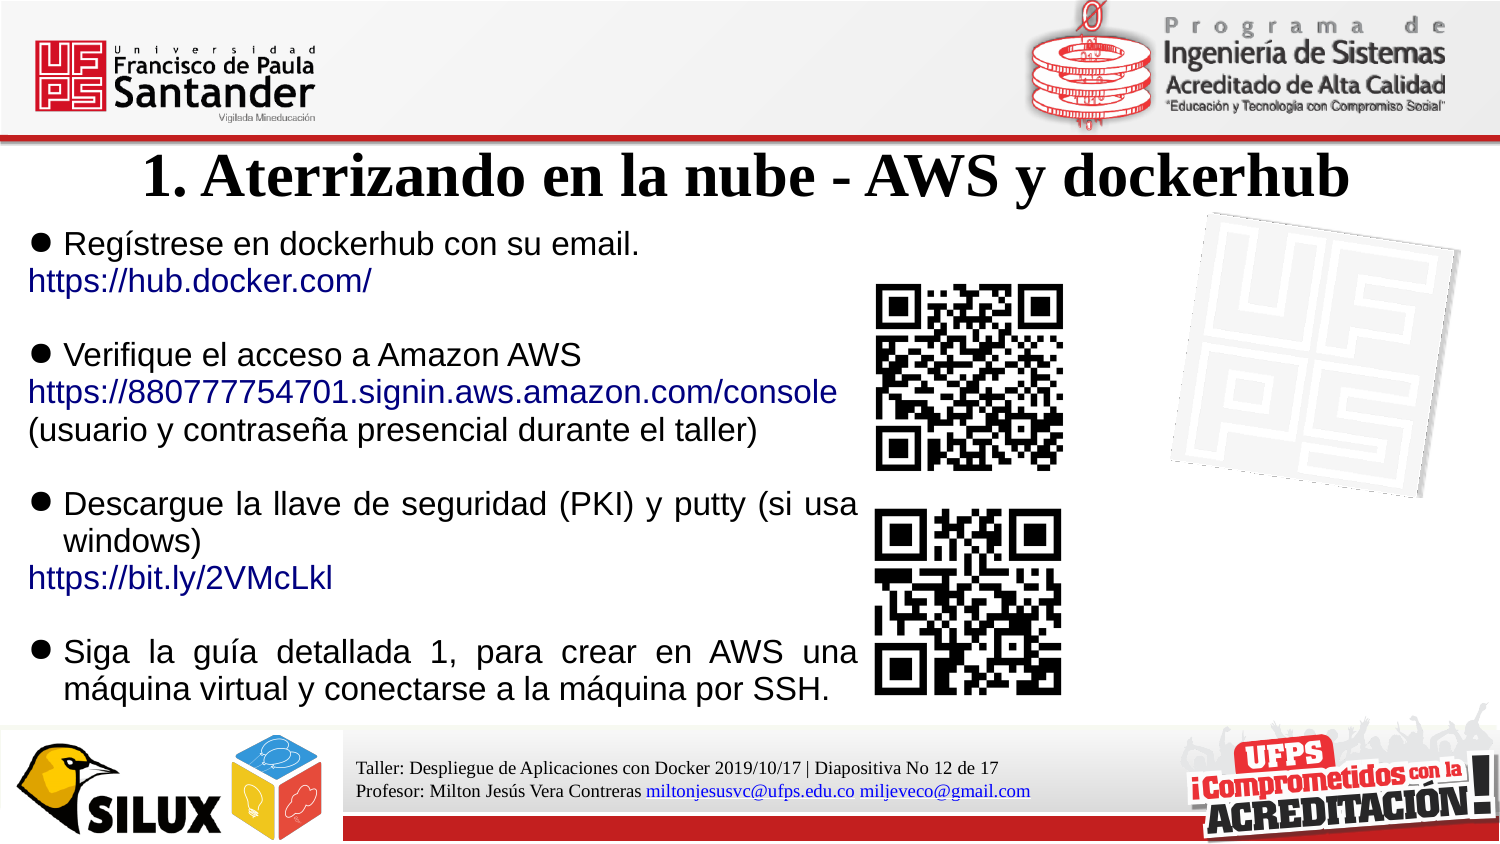

1. Aterrizando en la nube - AWS y dockerhub
Regístrese en dockerhub con su email.
https://hub.docker.com/
Verifique el acceso a Amazon AWS
https://880777754701.signin.aws.amazon.com/console
(usuario y contraseña presencial durante el taller)
Descargue la llave de seguridad (PKI) y putty (si usa windows)
https://bit.ly/2VMcLkl
Siga la guía detallada 1, para crear en AWS una máquina virtual y conectarse a la máquina por SSH.